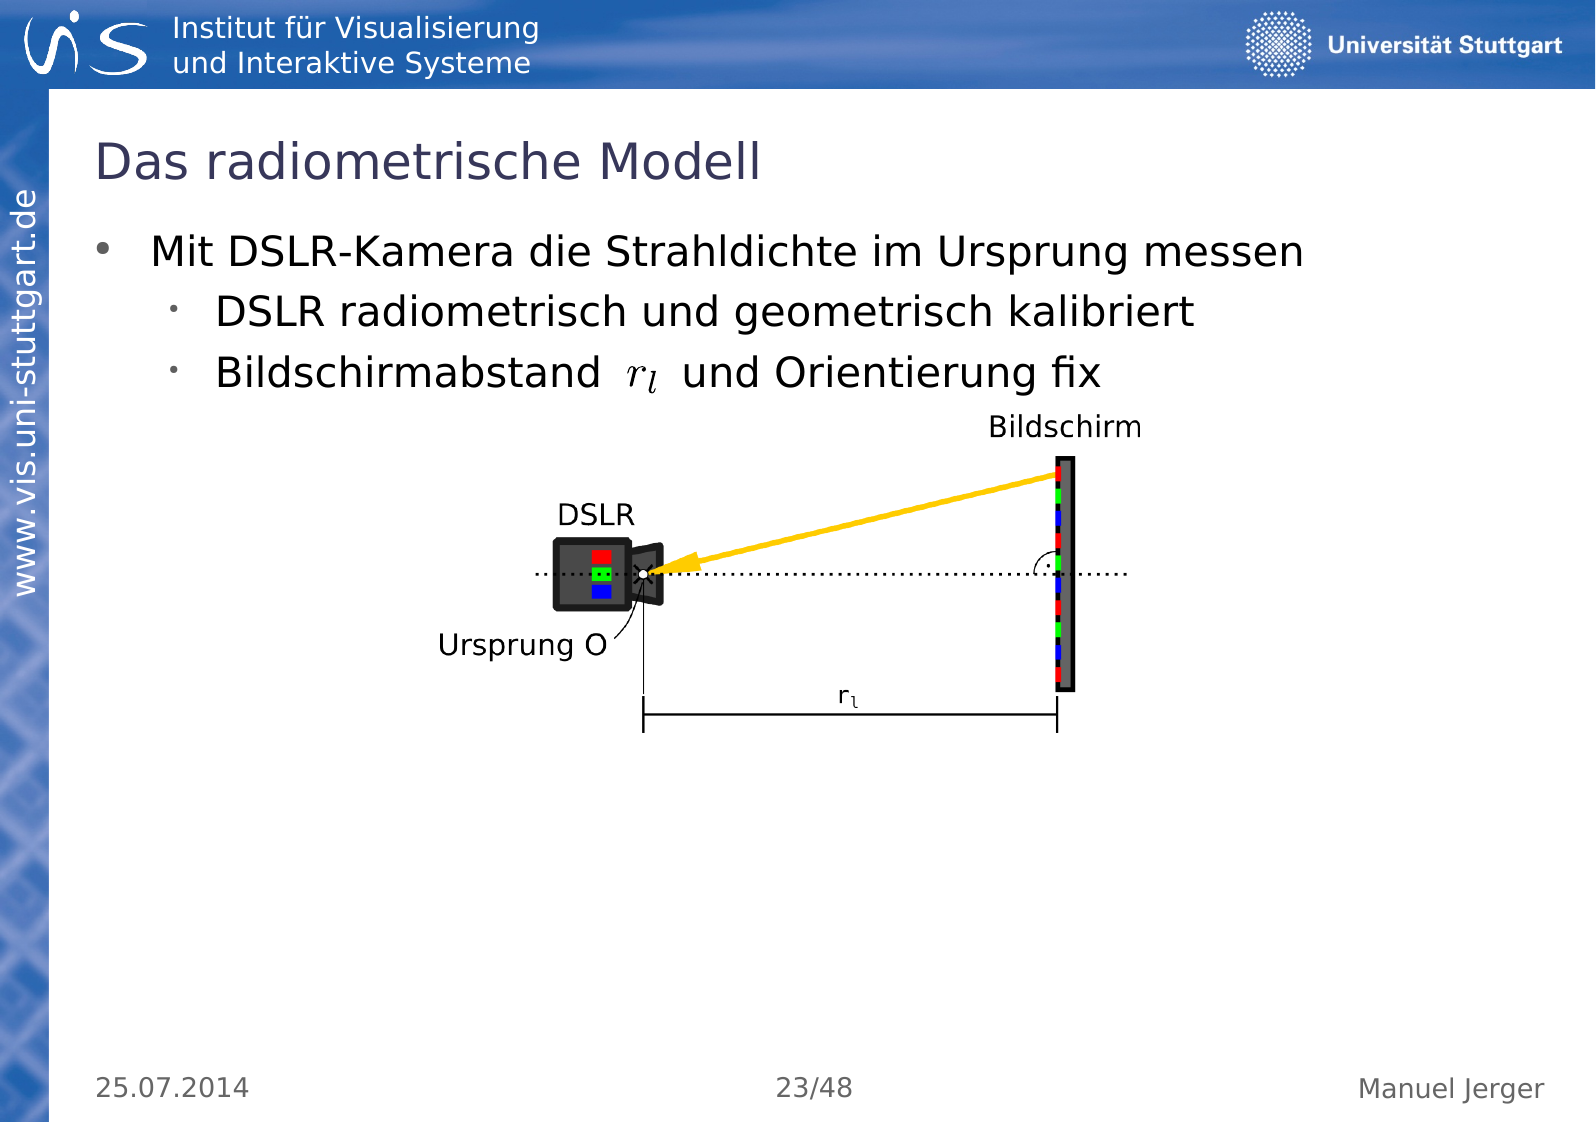

# Das radiometrische Modell
Mit DSLR-Kamera die Strahldichte im Ursprung messen
DSLR radiometrisch und geometrisch kalibriert
Bildschirmabstand und Orientierung fix